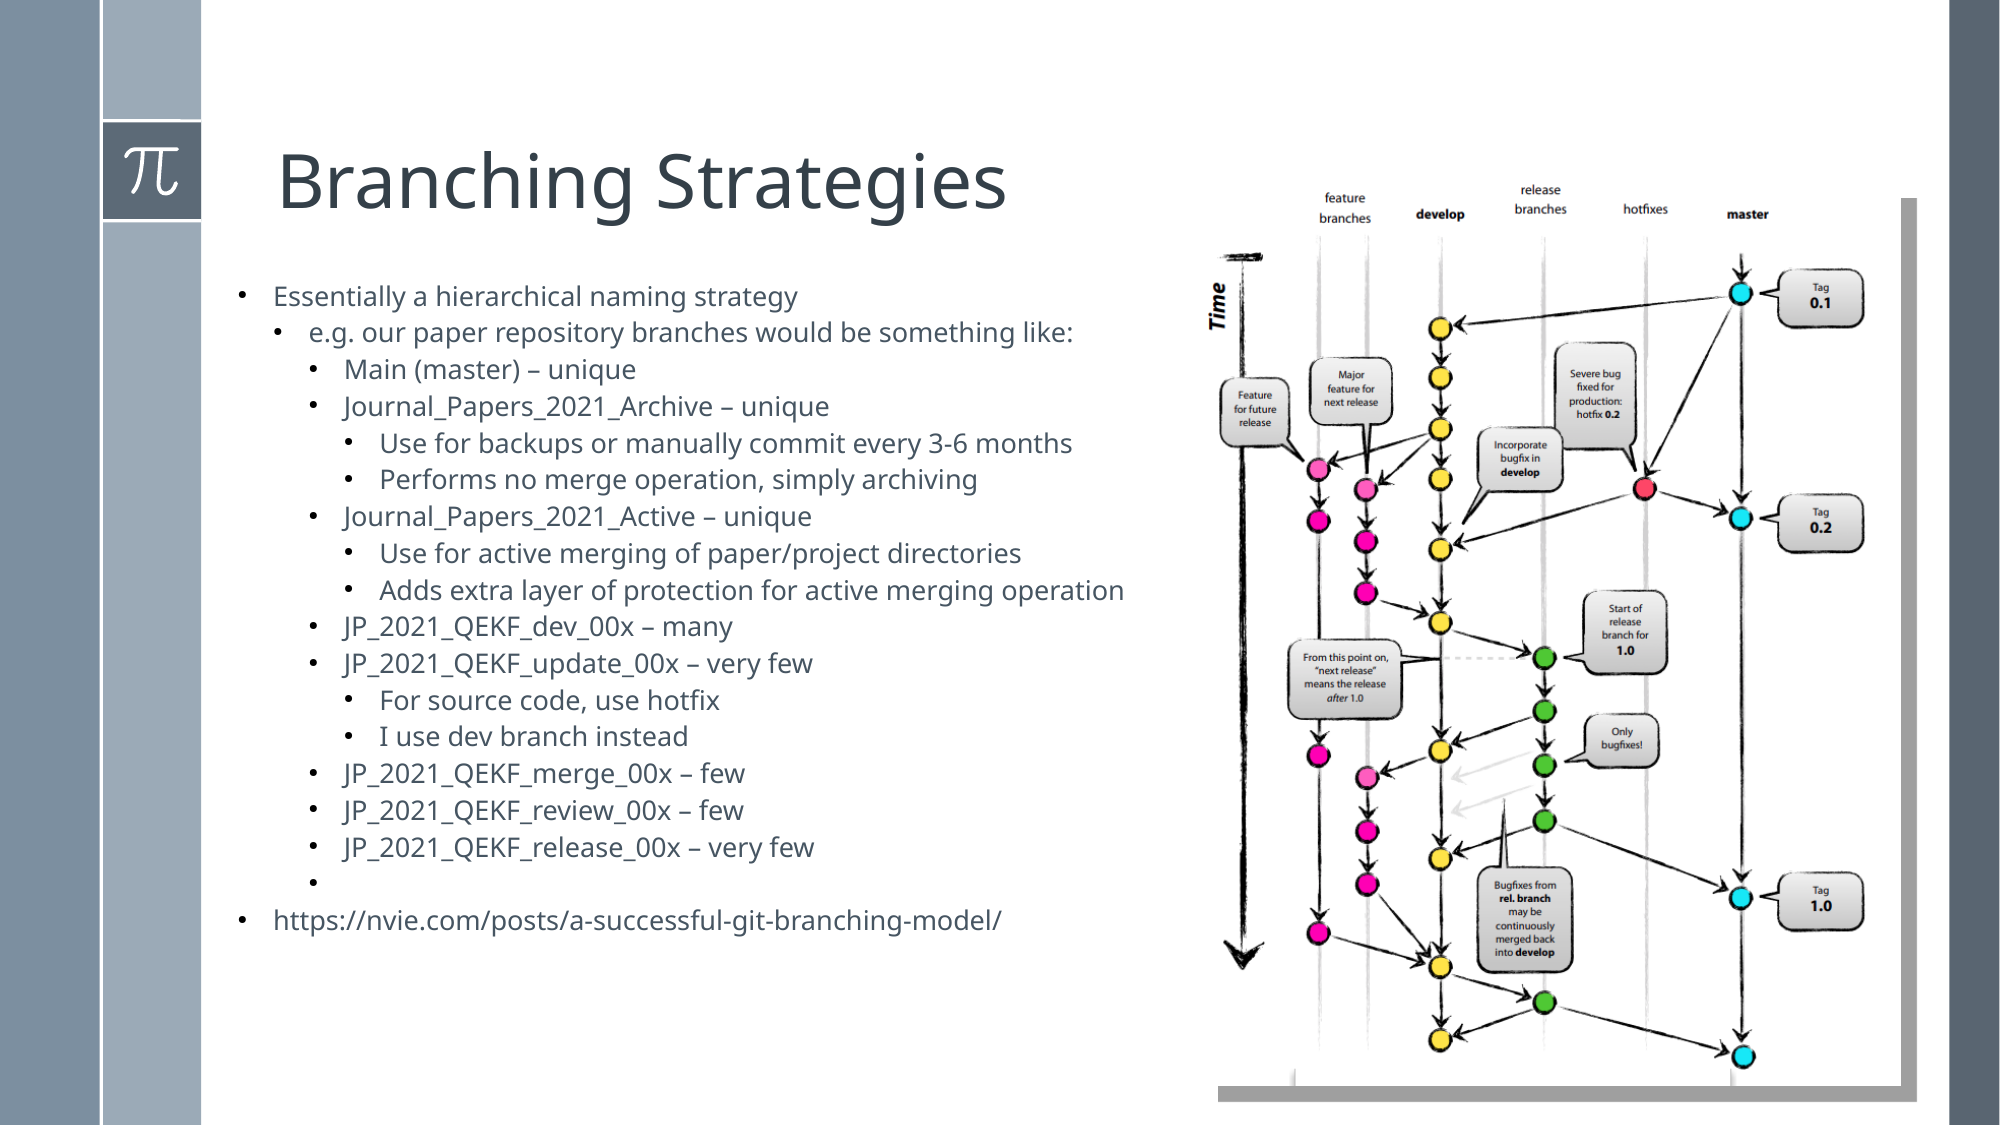

Branching Strategies
Essentially a hierarchical naming strategy
e.g. our paper repository branches would be something like:
Main (master) – unique
Journal_Papers_2021_Archive – unique
Use for backups or manually commit every 3-6 months
Performs no merge operation, simply archiving
Journal_Papers_2021_Active – unique
Use for active merging of paper/project directories
Adds extra layer of protection for active merging operation
JP_2021_QEKF_dev_00x – many
JP_2021_QEKF_update_00x – very few
For source code, use hotfix
I use dev branch instead
JP_2021_QEKF_merge_00x – few
JP_2021_QEKF_review_00x – few
JP_2021_QEKF_release_00x – very few
https://nvie.com/posts/a-successful-git-branching-model/